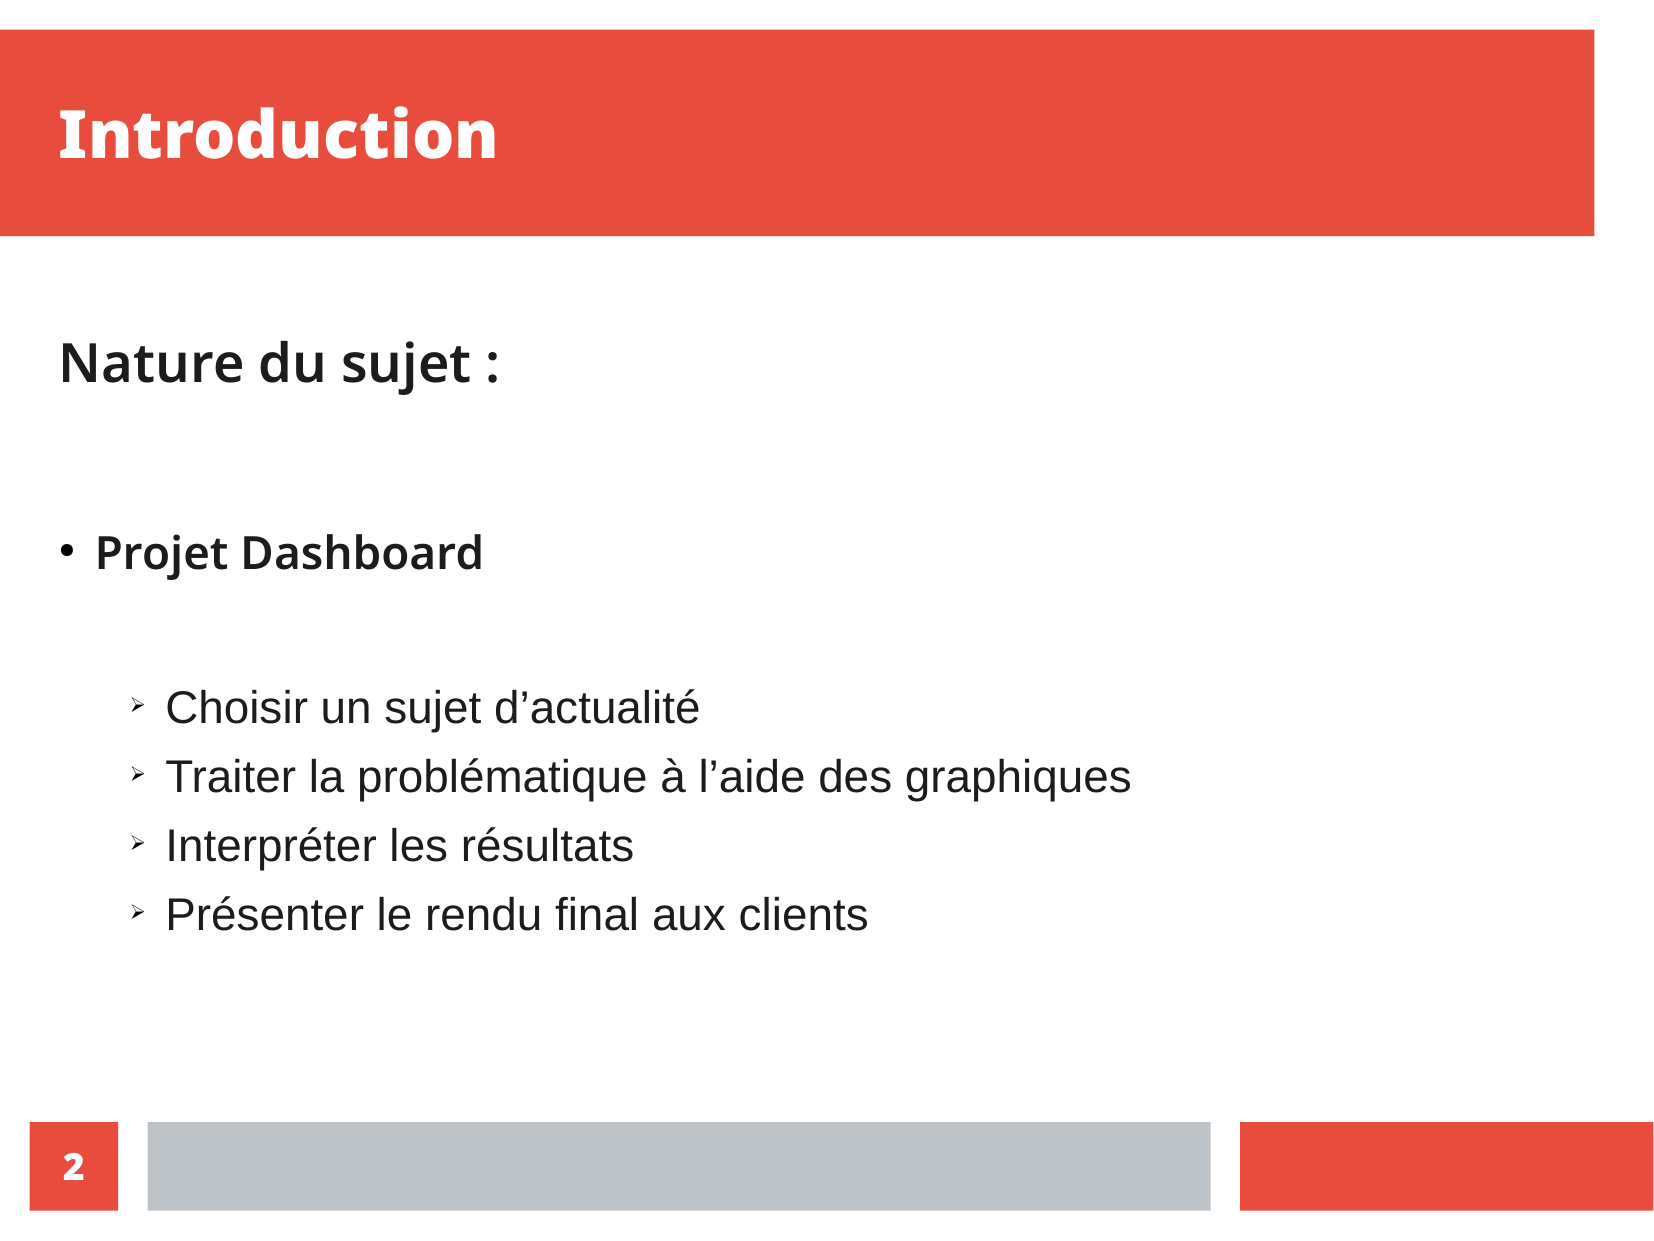

# Introduction
Nature du sujet :
Projet Dashboard
Choisir un sujet d’actualité
Traiter la problématique à l’aide des graphiques
Interpréter les résultats
Présenter le rendu final aux clients
2